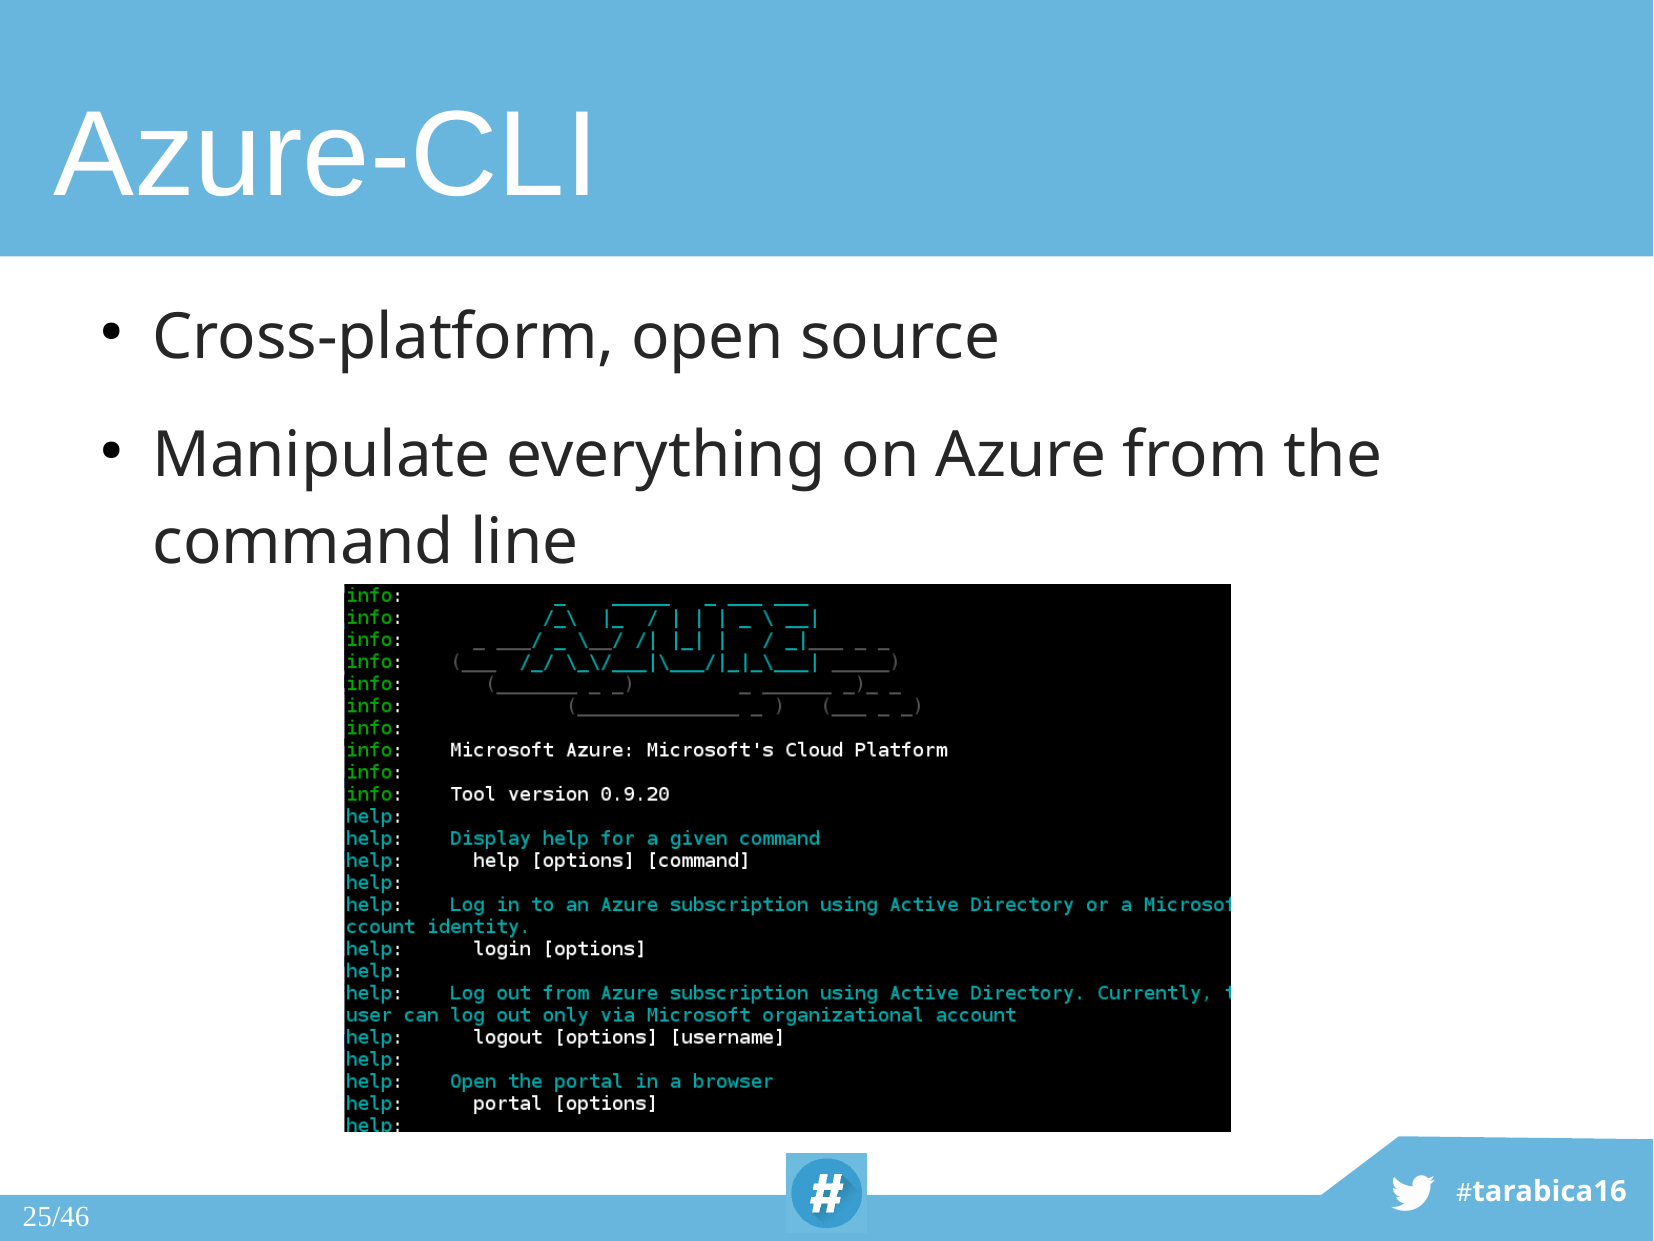

# Azure-CLI
Cross-platform, open source
Manipulate everything on Azure from the command line
25